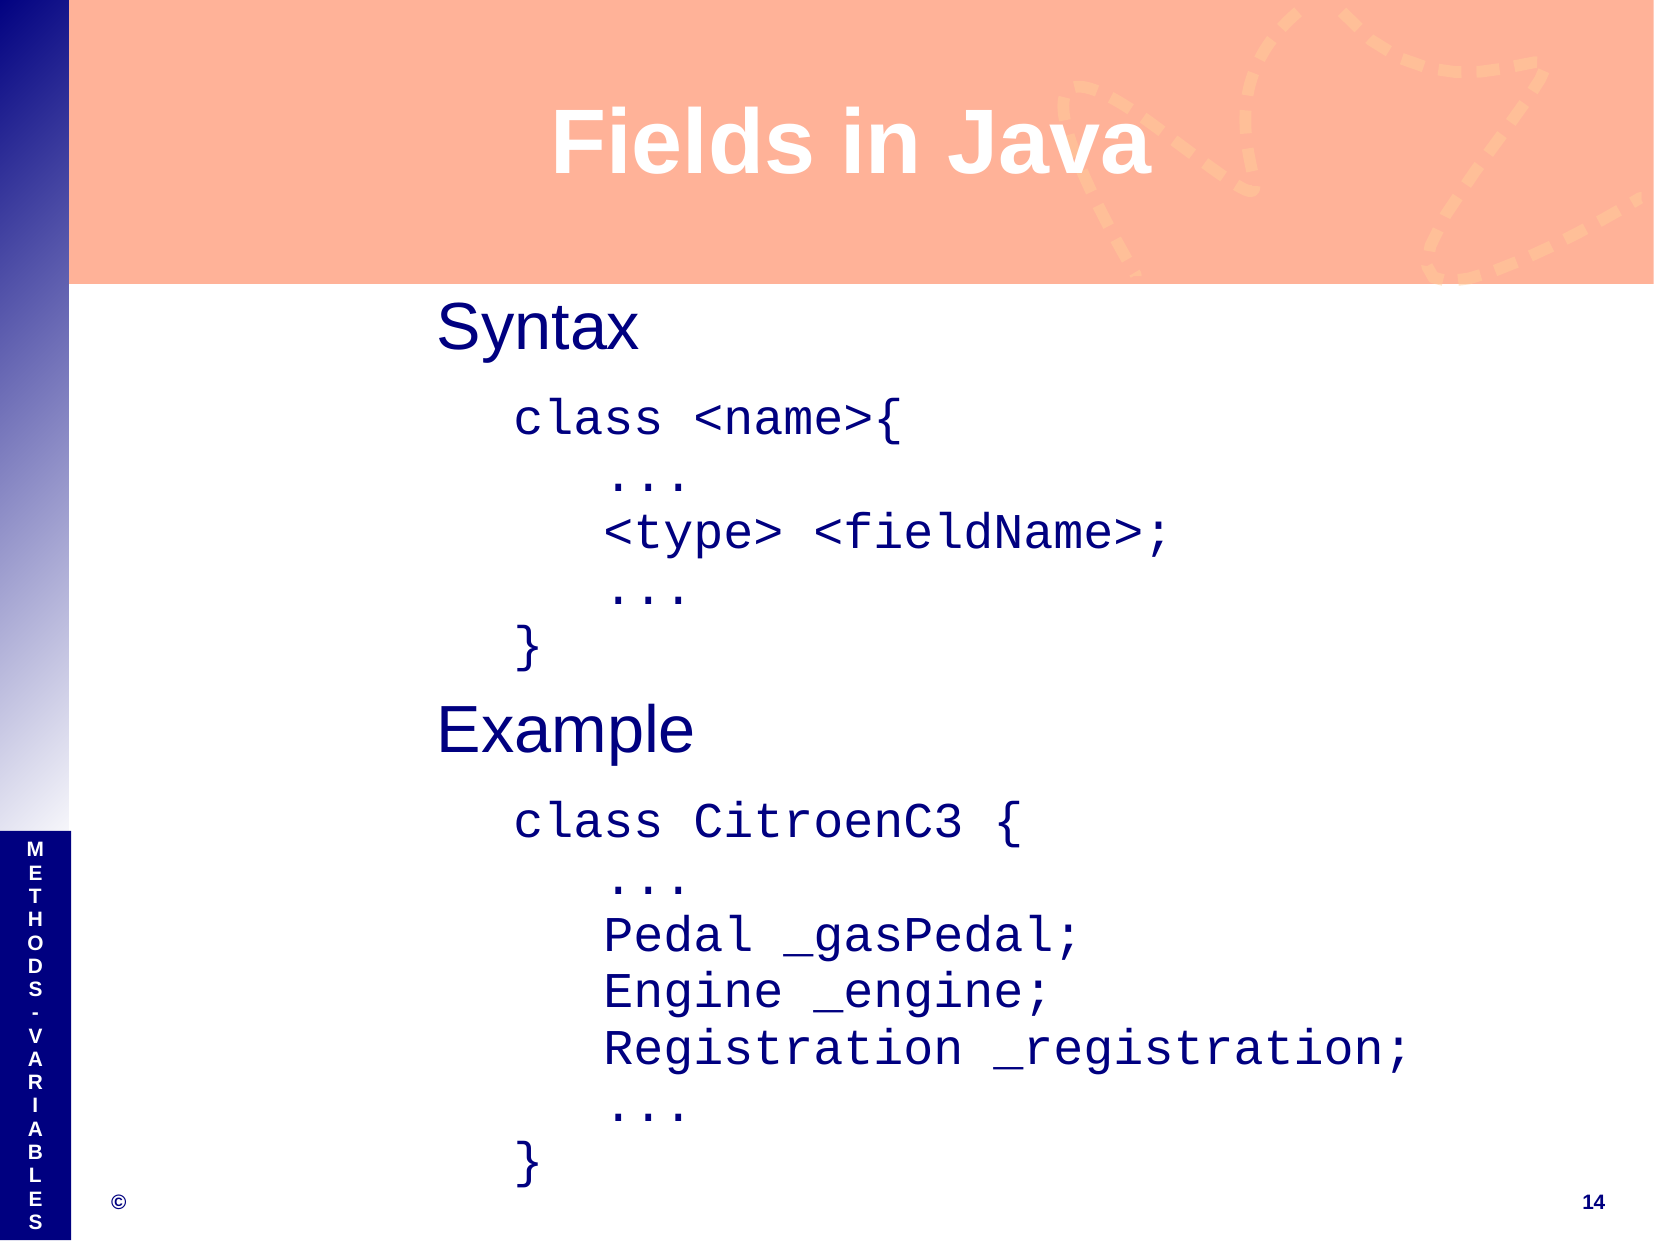

# Fields in Java
Syntax
class <name>{
 ...
 <type> <fieldName>;
 ...
}
Example
class CitroenC3 {
 ...
 Pedal _gasPedal;
 Engine _engine;
 Registration _registration;
 ...
}
M
E
T
H
O
D
S
-
V
A
R
I
A
B
L
E
S